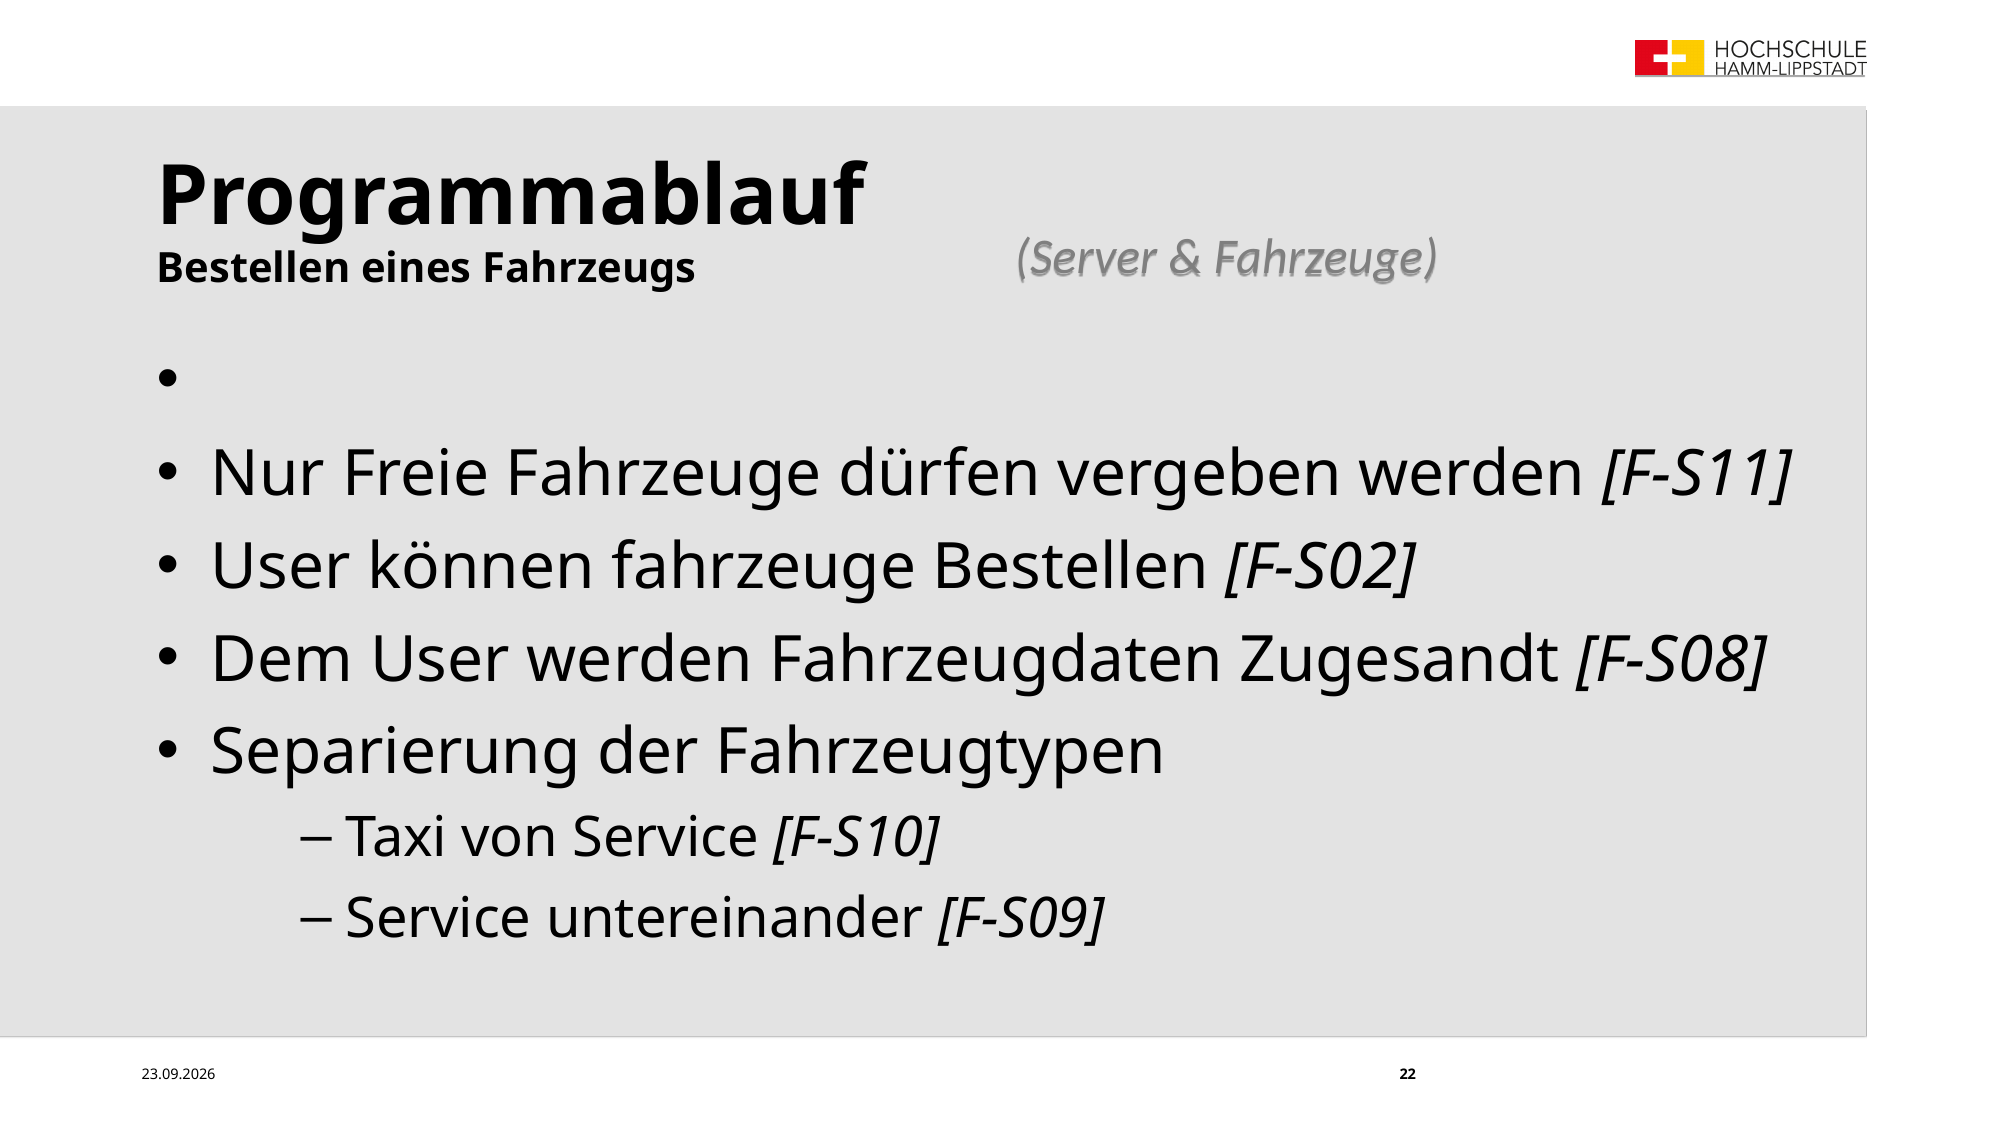

# Programmablauf Bestellen eines Fahrzeugs
(Server & Fahrzeuge)
Nur Freie Fahrzeuge dürfen vergeben werden [F-S11]
User können fahrzeuge Bestellen [F-S02]
Dem User werden Fahrzeugdaten Zugesandt [F-S08]
Separierung der Fahrzeugtypen
Taxi von Service [F-S10]
Service untereinander [F-S09]
22